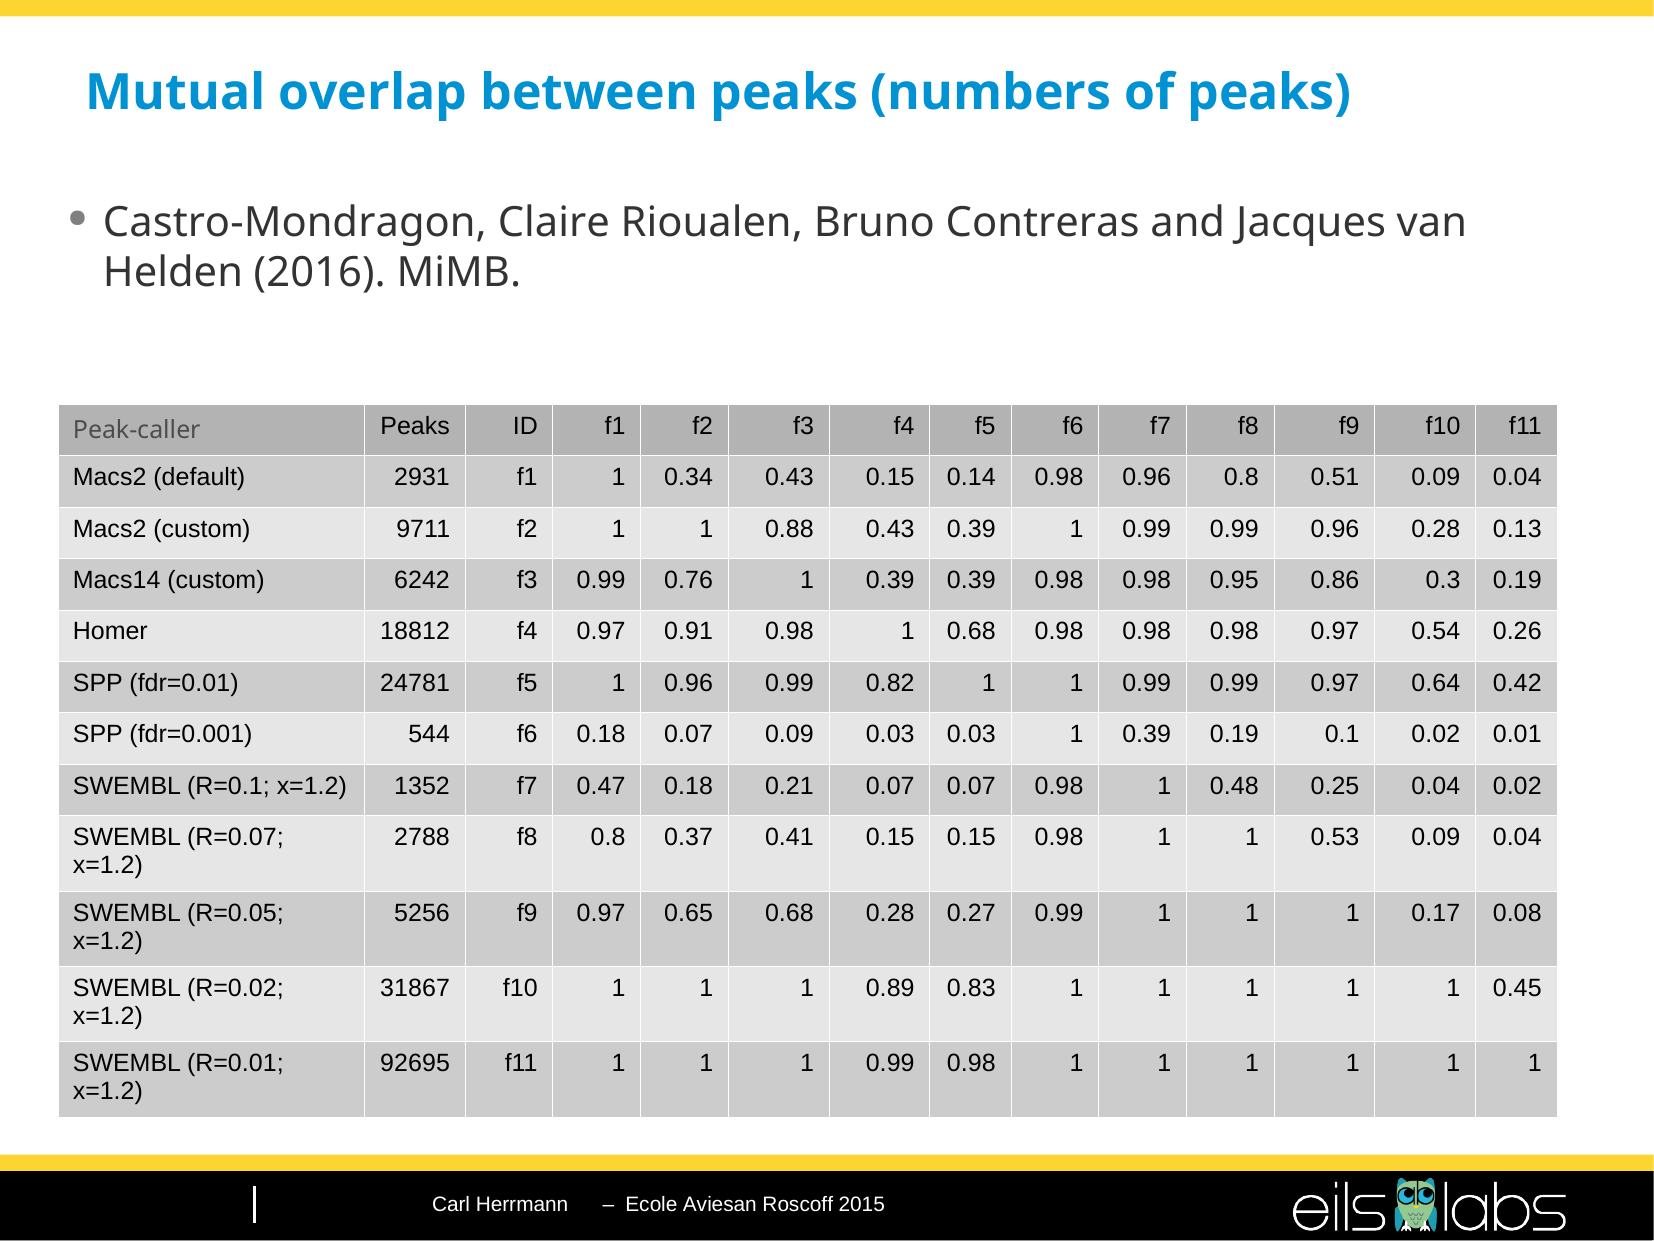

# Mutual overlap between peaks (numbers of peaks)
Castro-Mondragon, Claire Rioualen, Bruno Contreras and Jacques van Helden (2016). MiMB.
| Peak-caller | Peaks | ID | f1 | f2 | f3 | f4 | f5 | f6 | f7 | f8 | f9 | f10 | f11 |
| --- | --- | --- | --- | --- | --- | --- | --- | --- | --- | --- | --- | --- | --- |
| Macs2 (default) | 2931 | f1 | 1 | 0.34 | 0.43 | 0.15 | 0.14 | 0.98 | 0.96 | 0.8 | 0.51 | 0.09 | 0.04 |
| Macs2 (custom) | 9711 | f2 | 1 | 1 | 0.88 | 0.43 | 0.39 | 1 | 0.99 | 0.99 | 0.96 | 0.28 | 0.13 |
| Macs14 (custom) | 6242 | f3 | 0.99 | 0.76 | 1 | 0.39 | 0.39 | 0.98 | 0.98 | 0.95 | 0.86 | 0.3 | 0.19 |
| Homer | 18812 | f4 | 0.97 | 0.91 | 0.98 | 1 | 0.68 | 0.98 | 0.98 | 0.98 | 0.97 | 0.54 | 0.26 |
| SPP (fdr=0.01) | 24781 | f5 | 1 | 0.96 | 0.99 | 0.82 | 1 | 1 | 0.99 | 0.99 | 0.97 | 0.64 | 0.42 |
| SPP (fdr=0.001) | 544 | f6 | 0.18 | 0.07 | 0.09 | 0.03 | 0.03 | 1 | 0.39 | 0.19 | 0.1 | 0.02 | 0.01 |
| SWEMBL (R=0.1; x=1.2) | 1352 | f7 | 0.47 | 0.18 | 0.21 | 0.07 | 0.07 | 0.98 | 1 | 0.48 | 0.25 | 0.04 | 0.02 |
| SWEMBL (R=0.07; x=1.2) | 2788 | f8 | 0.8 | 0.37 | 0.41 | 0.15 | 0.15 | 0.98 | 1 | 1 | 0.53 | 0.09 | 0.04 |
| SWEMBL (R=0.05; x=1.2) | 5256 | f9 | 0.97 | 0.65 | 0.68 | 0.28 | 0.27 | 0.99 | 1 | 1 | 1 | 0.17 | 0.08 |
| SWEMBL (R=0.02; x=1.2) | 31867 | f10 | 1 | 1 | 1 | 0.89 | 0.83 | 1 | 1 | 1 | 1 | 1 | 0.45 |
| SWEMBL (R=0.01; x=1.2) | 92695 | f11 | 1 | 1 | 1 | 0.99 | 0.98 | 1 | 1 | 1 | 1 | 1 | 1 |